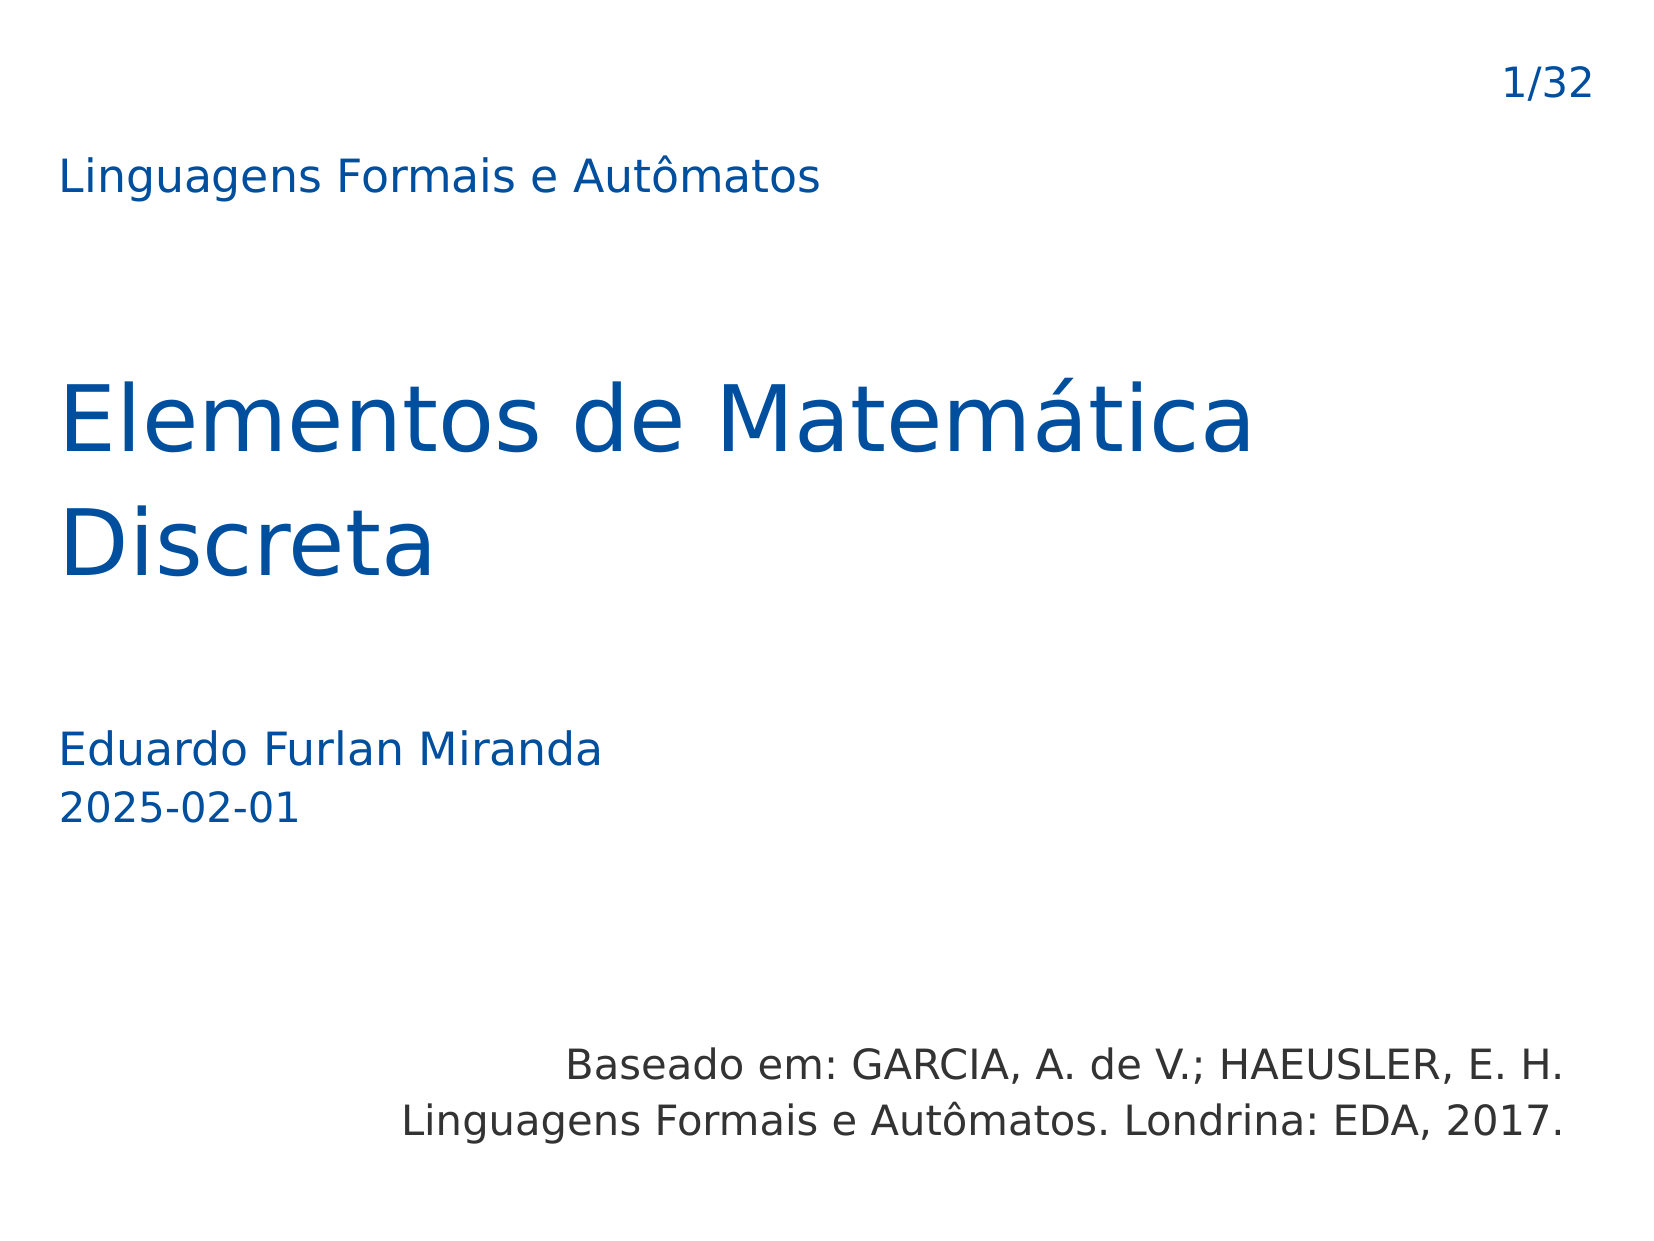

1
# Linguagens Formais e Autômatos
Elementos de Matemática Discreta
Eduardo Furlan Miranda
2025-02-01
Baseado em: GARCIA, A. de V.; HAEUSLER, E. H. Linguagens Formais e Autômatos. Londrina: EDA, 2017.